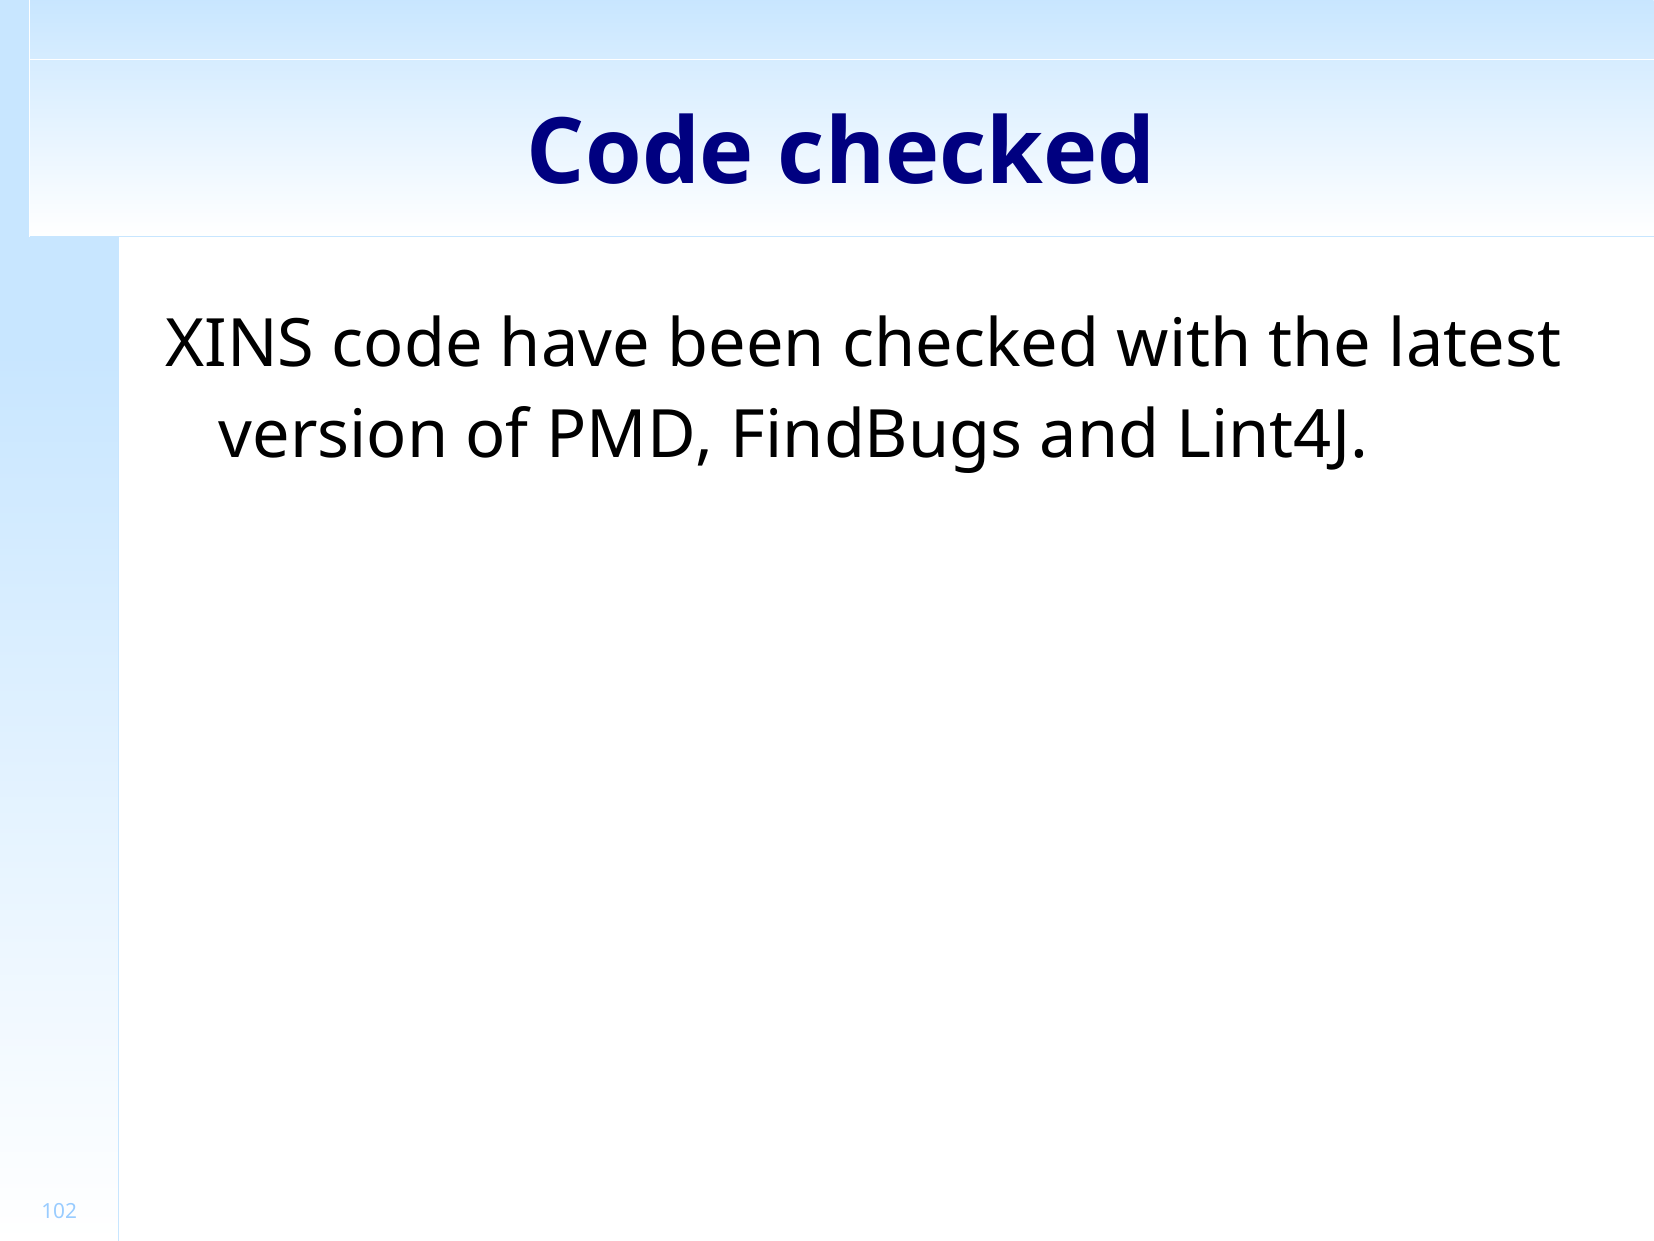

# Code checked
XINS code have been checked with the latest version of PMD, FindBugs and Lint4J.